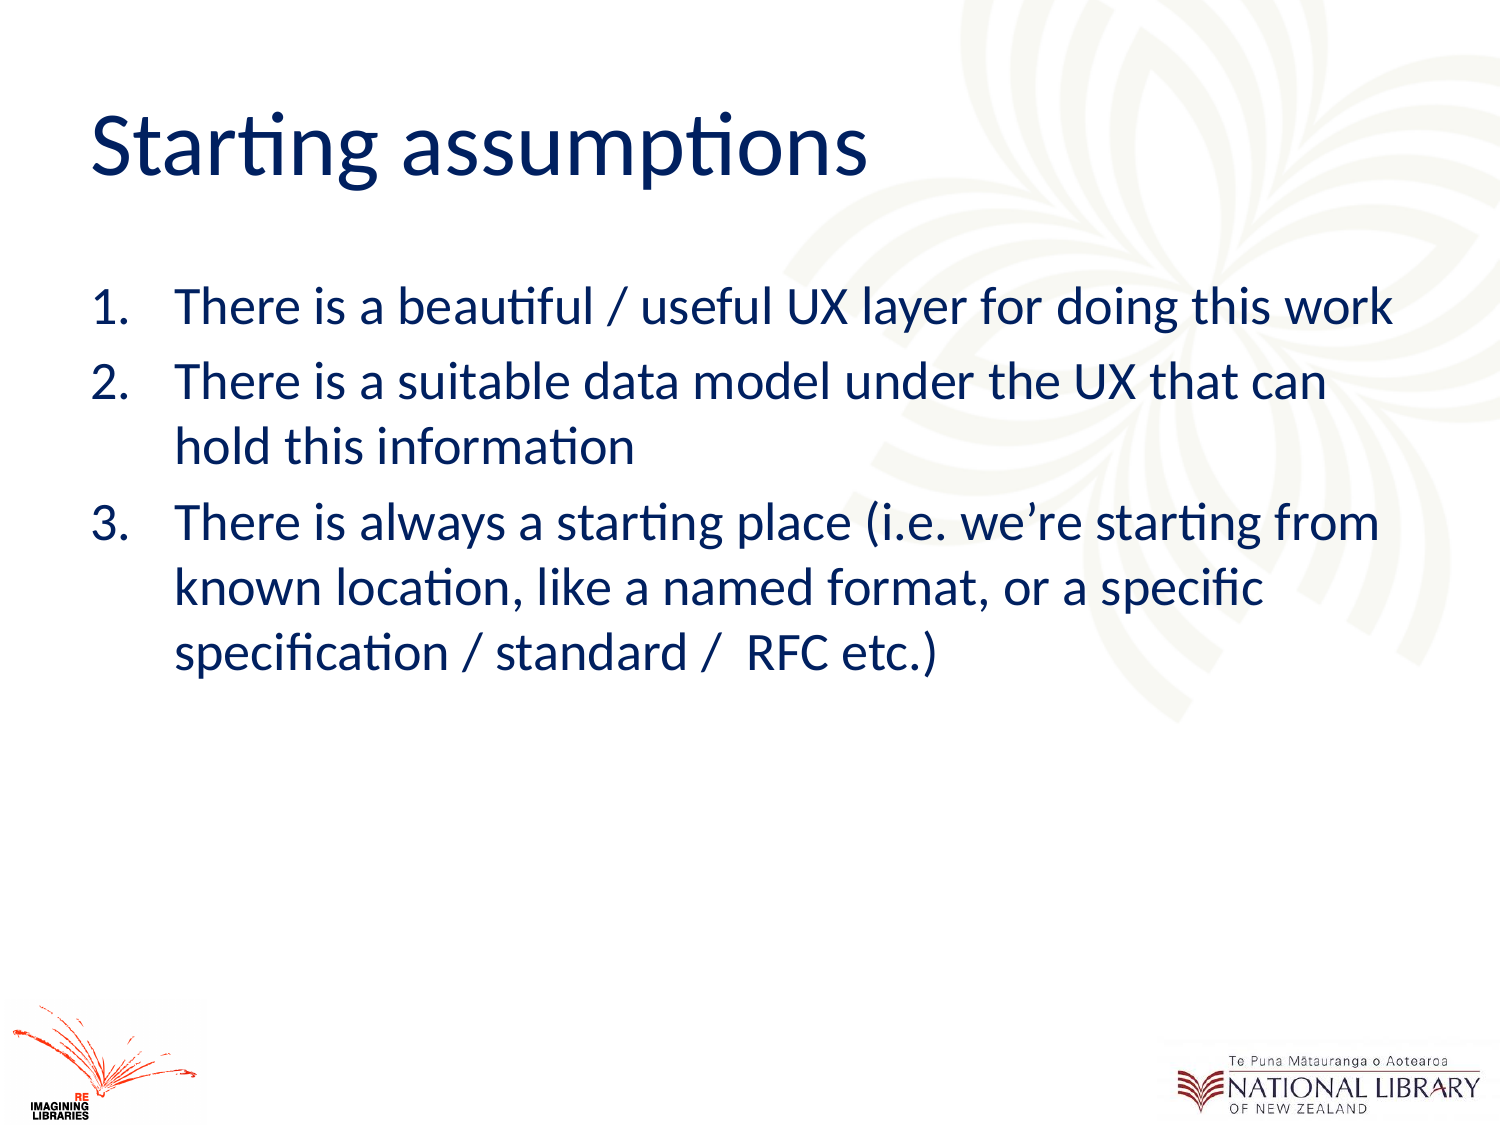

# Starting assumptions
There is a beautiful / useful UX layer for doing this work
There is a suitable data model under the UX that can hold this information
There is always a starting place (i.e. we’re starting from known location, like a named format, or a specific specification / standard / RFC etc.)